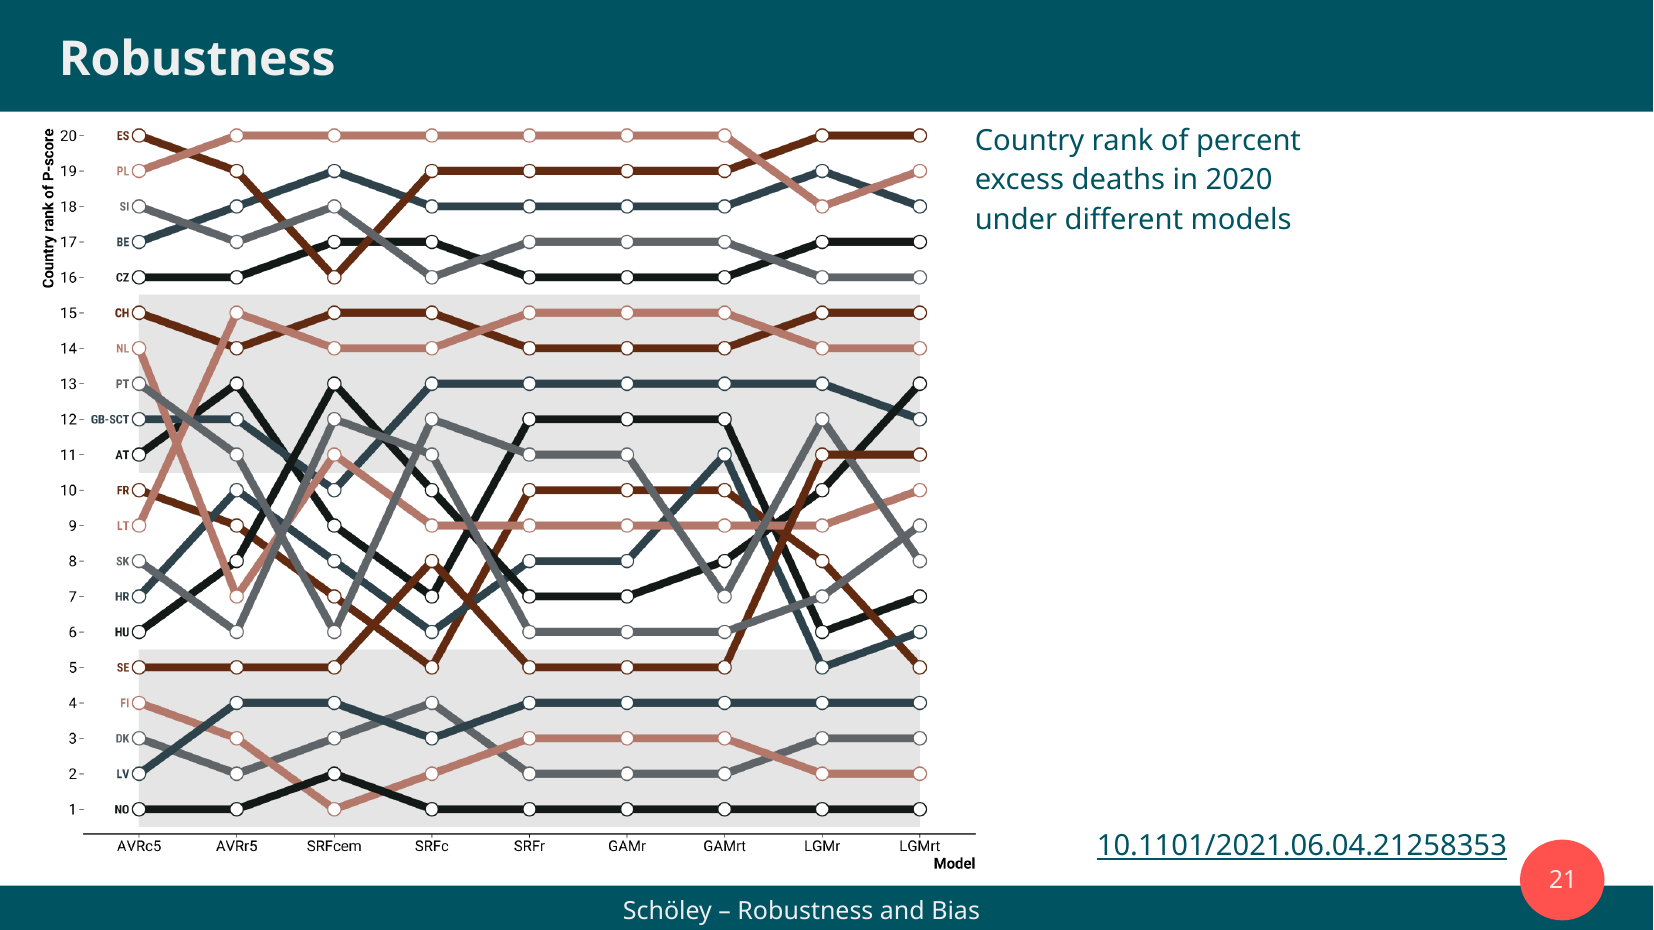

# Robustness
Country rank of percent excess deaths in 2020 under different models
10.1101/2021.06.04.21258353
21
Schöley – Robustness and Bias